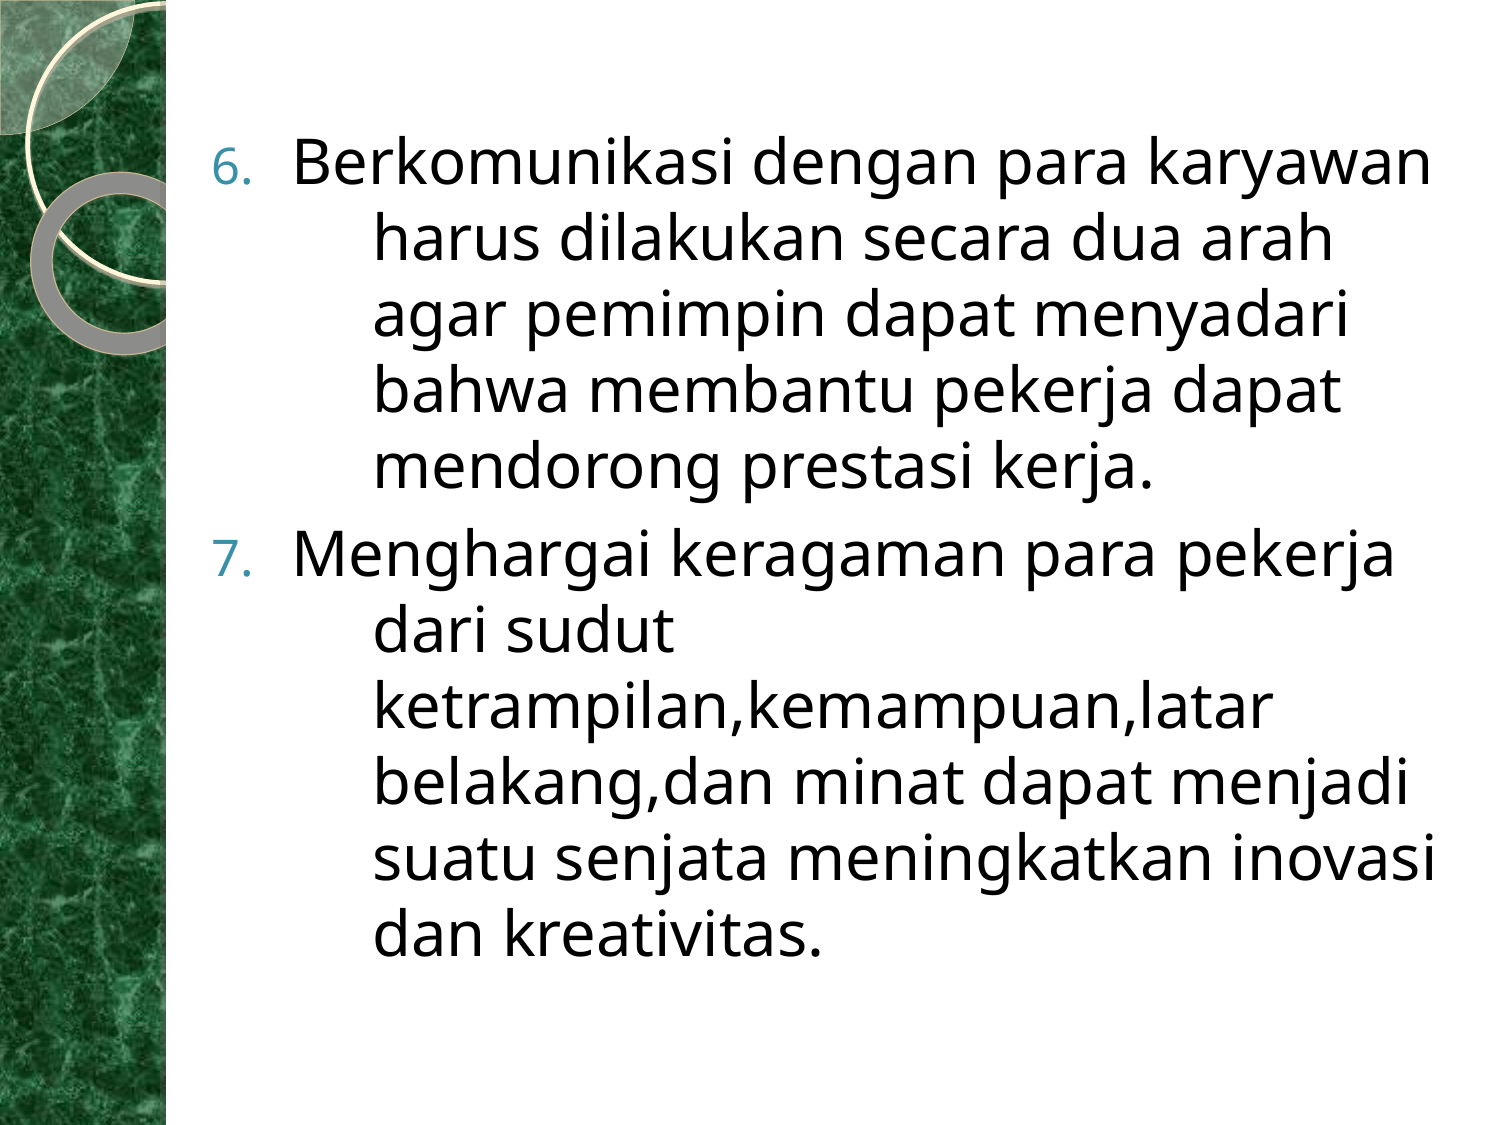

# Berkomunikasi dengan para karyawan harus dilakukan secara dua arah agar pemimpin dapat menyadari bahwa membantu pekerja dapat mendorong prestasi kerja.
Menghargai keragaman para pekerja dari sudut ketrampilan,kemampuan,latar belakang,dan minat dapat menjadi suatu senjata meningkatkan inovasi dan kreativitas.